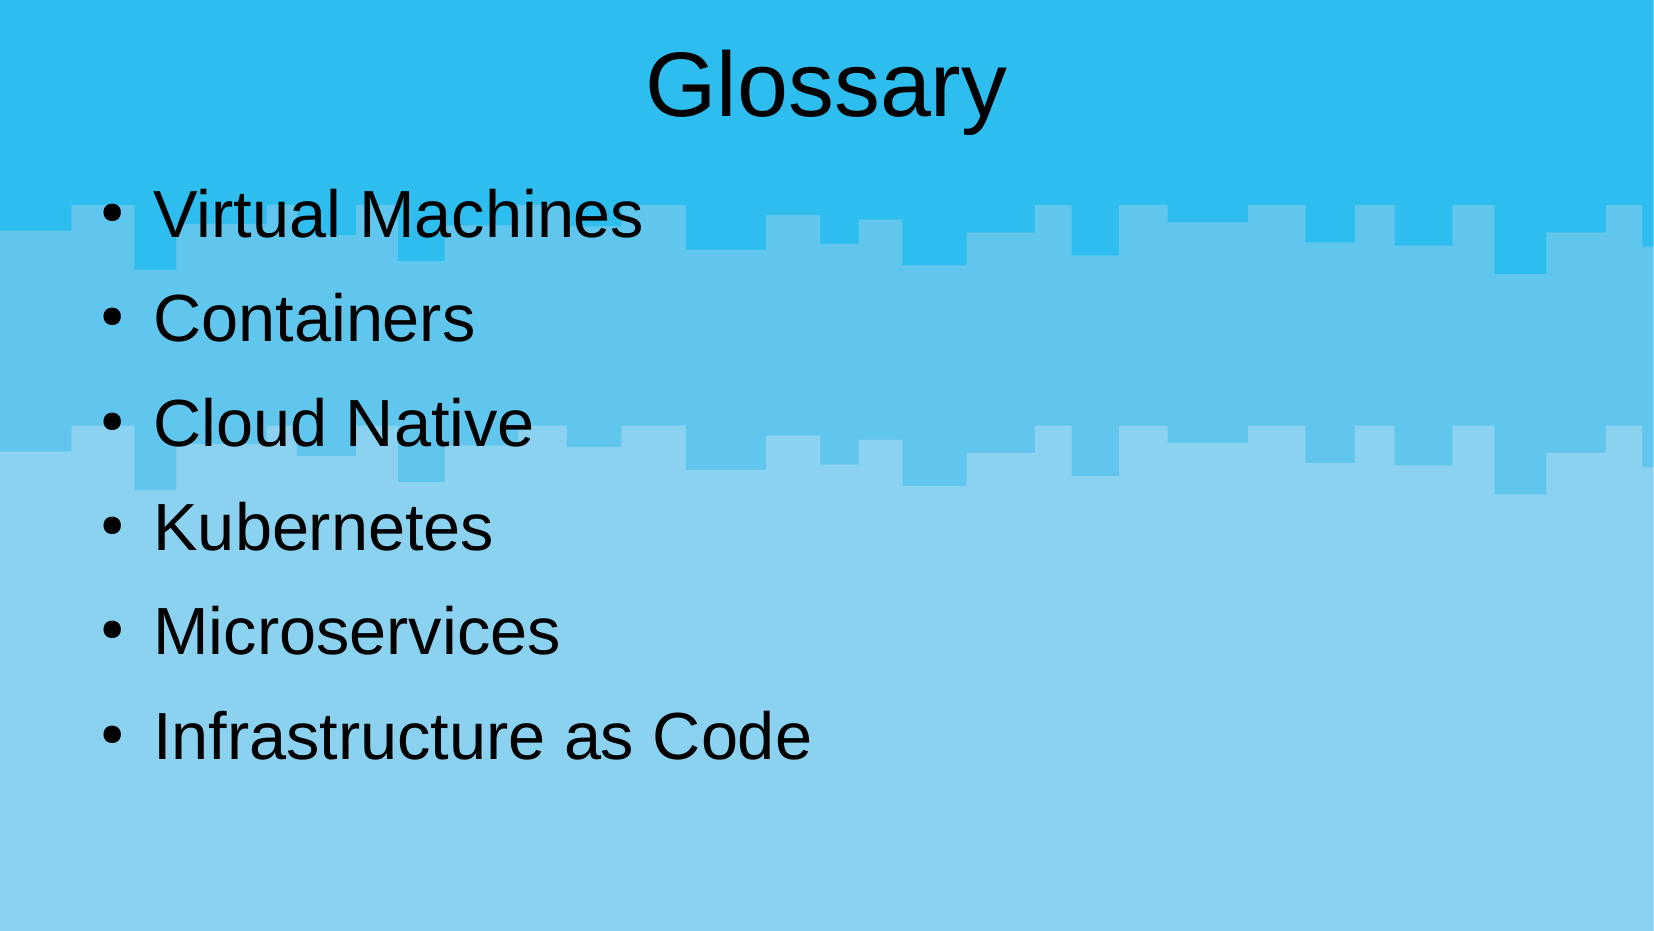

# Glossary
Virtual Machines
Containers
Cloud Native
Kubernetes
Microservices
Infrastructure as Code